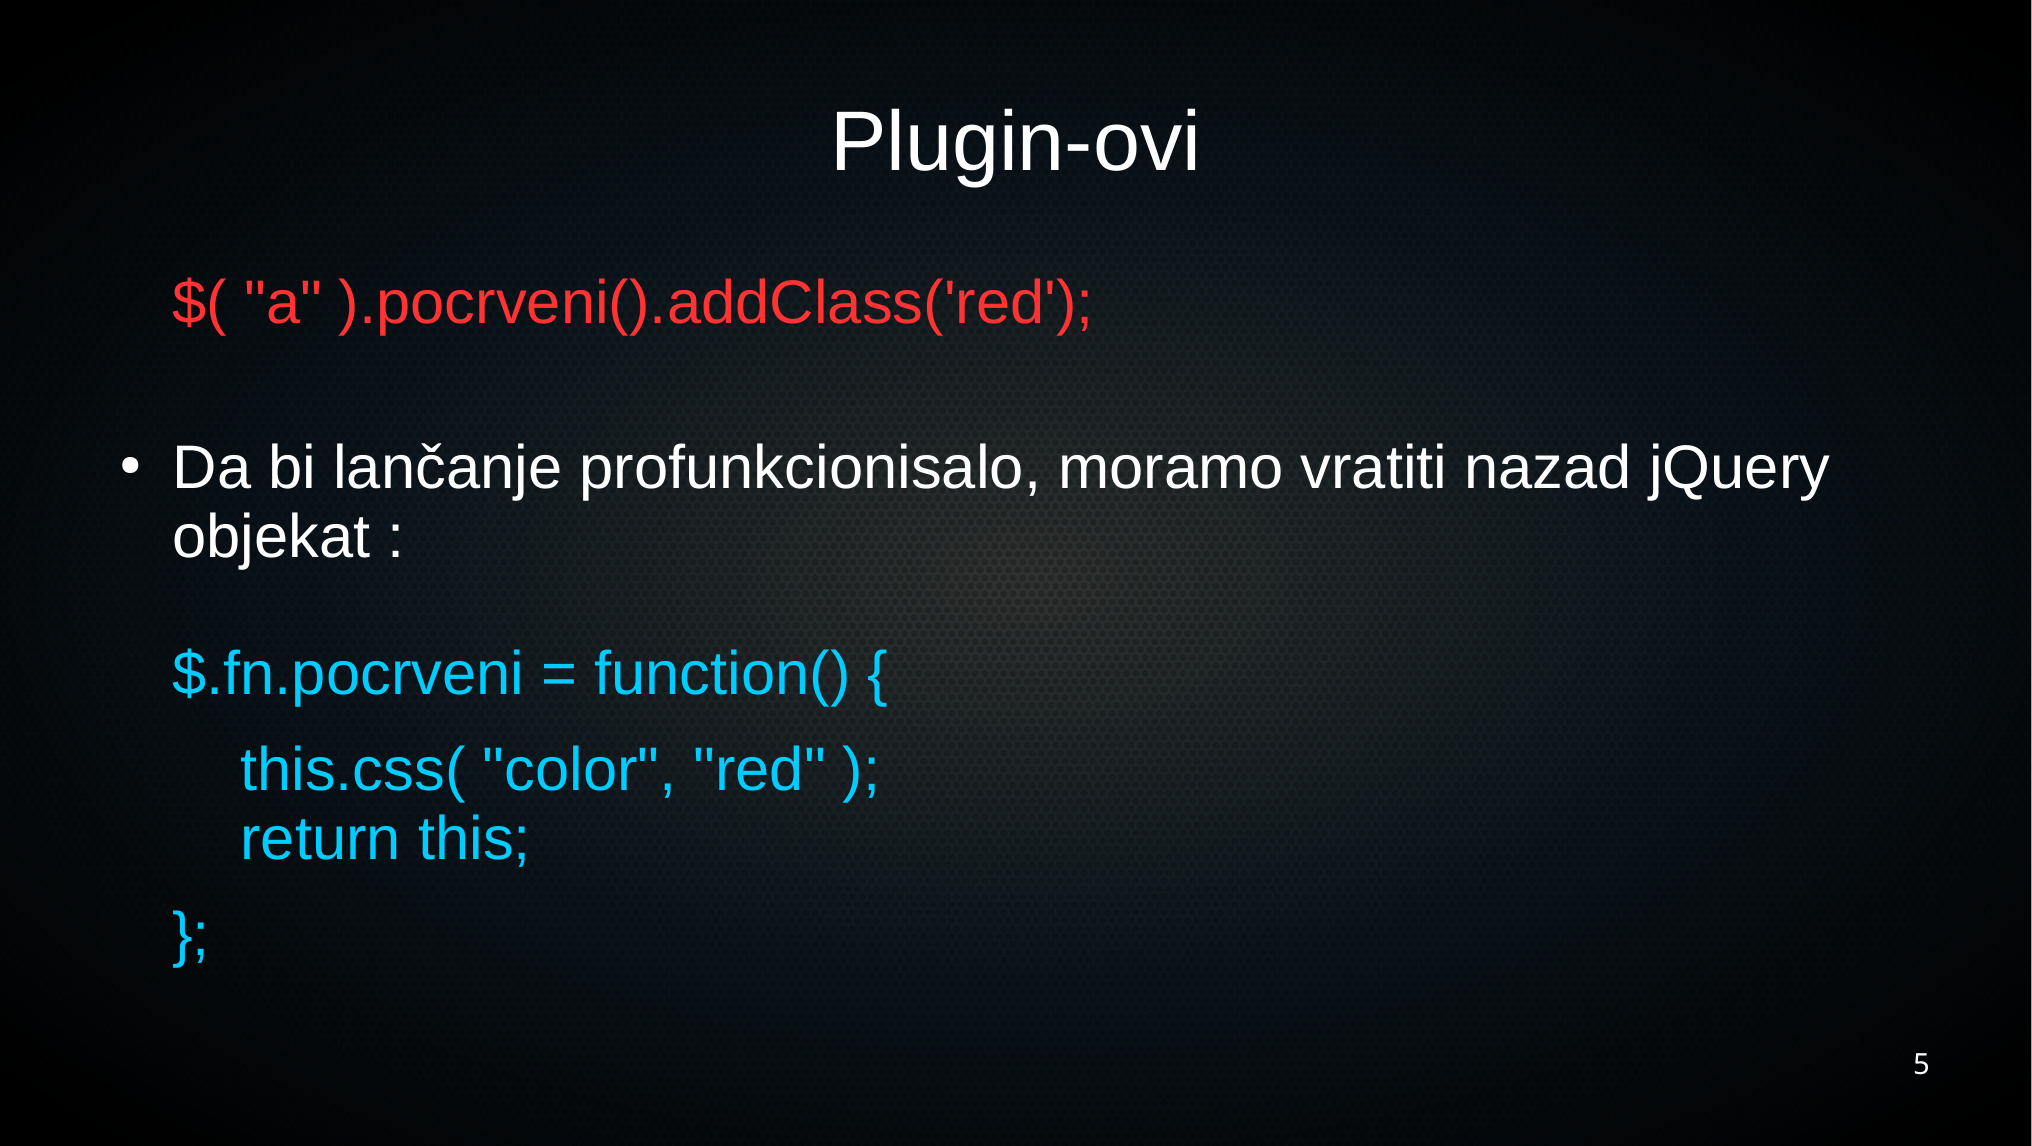

# Plugin-ovi
$( "a" ).pocrveni().addClass('red');
Da bi lančanje profunkcionisalo, moramo vratiti nazad jQuery objekat :
$.fn.pocrveni = function() {
 this.css( "color", "red" );
 return this;
};
5